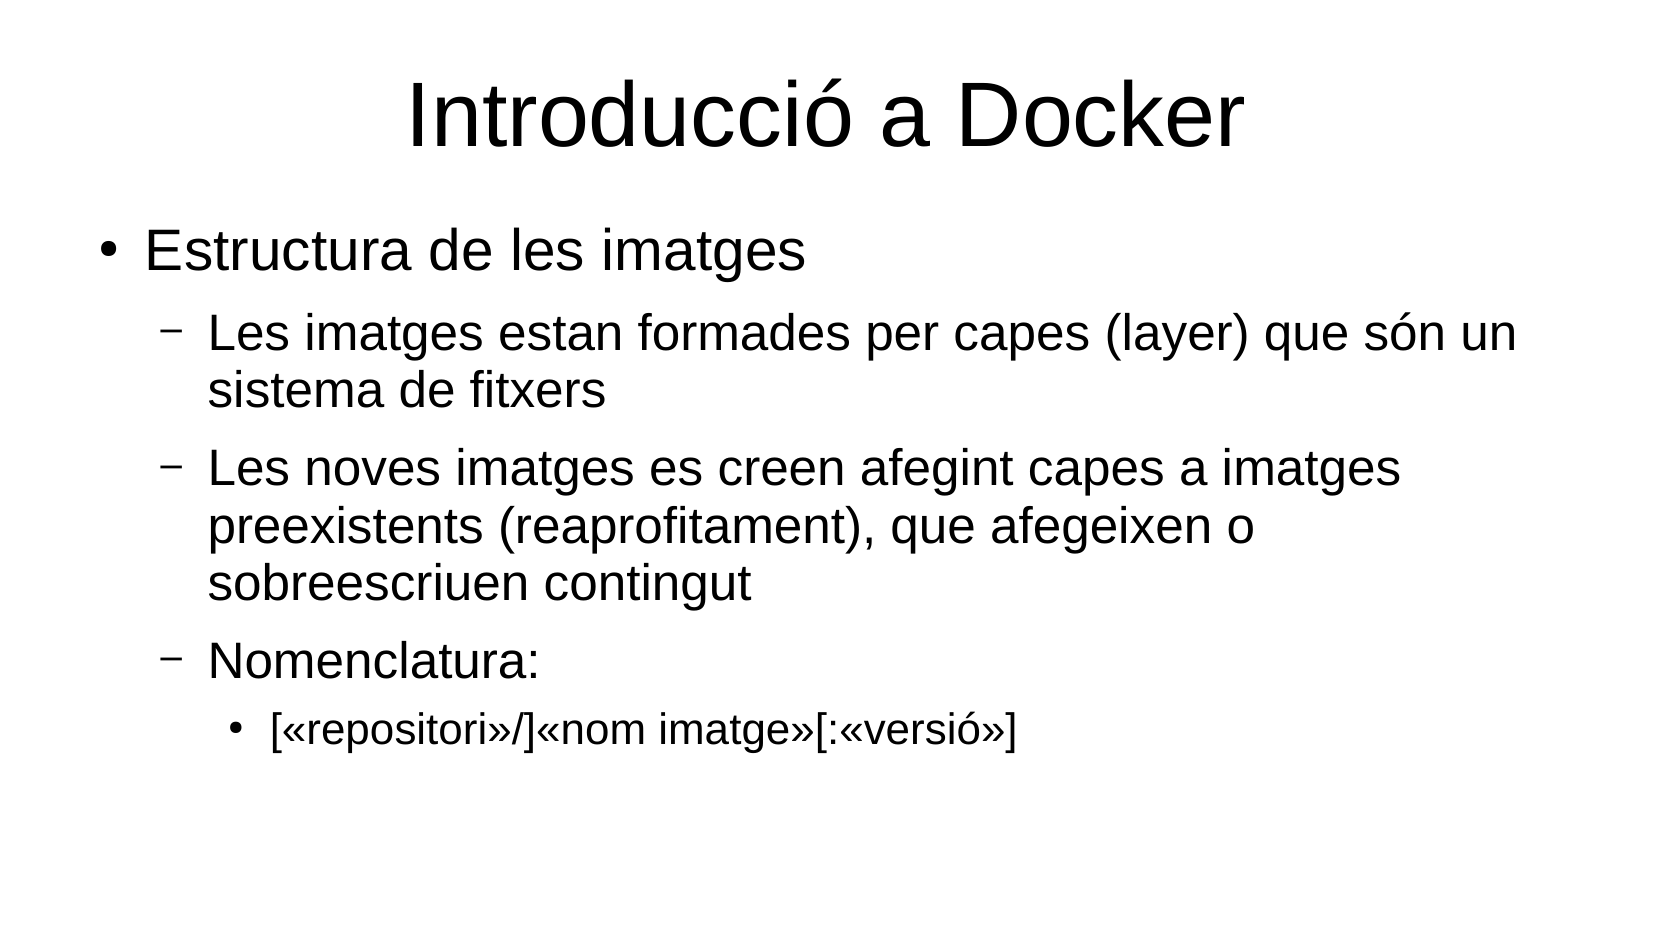

# Introducció a Docker
Estructura de les imatges
Les imatges estan formades per capes (layer) que són un sistema de fitxers
Les noves imatges es creen afegint capes a imatges preexistents (reaprofitament), que afegeixen o sobreescriuen contingut
Nomenclatura:
[«repositori»/]«nom imatge»[:«versió»]